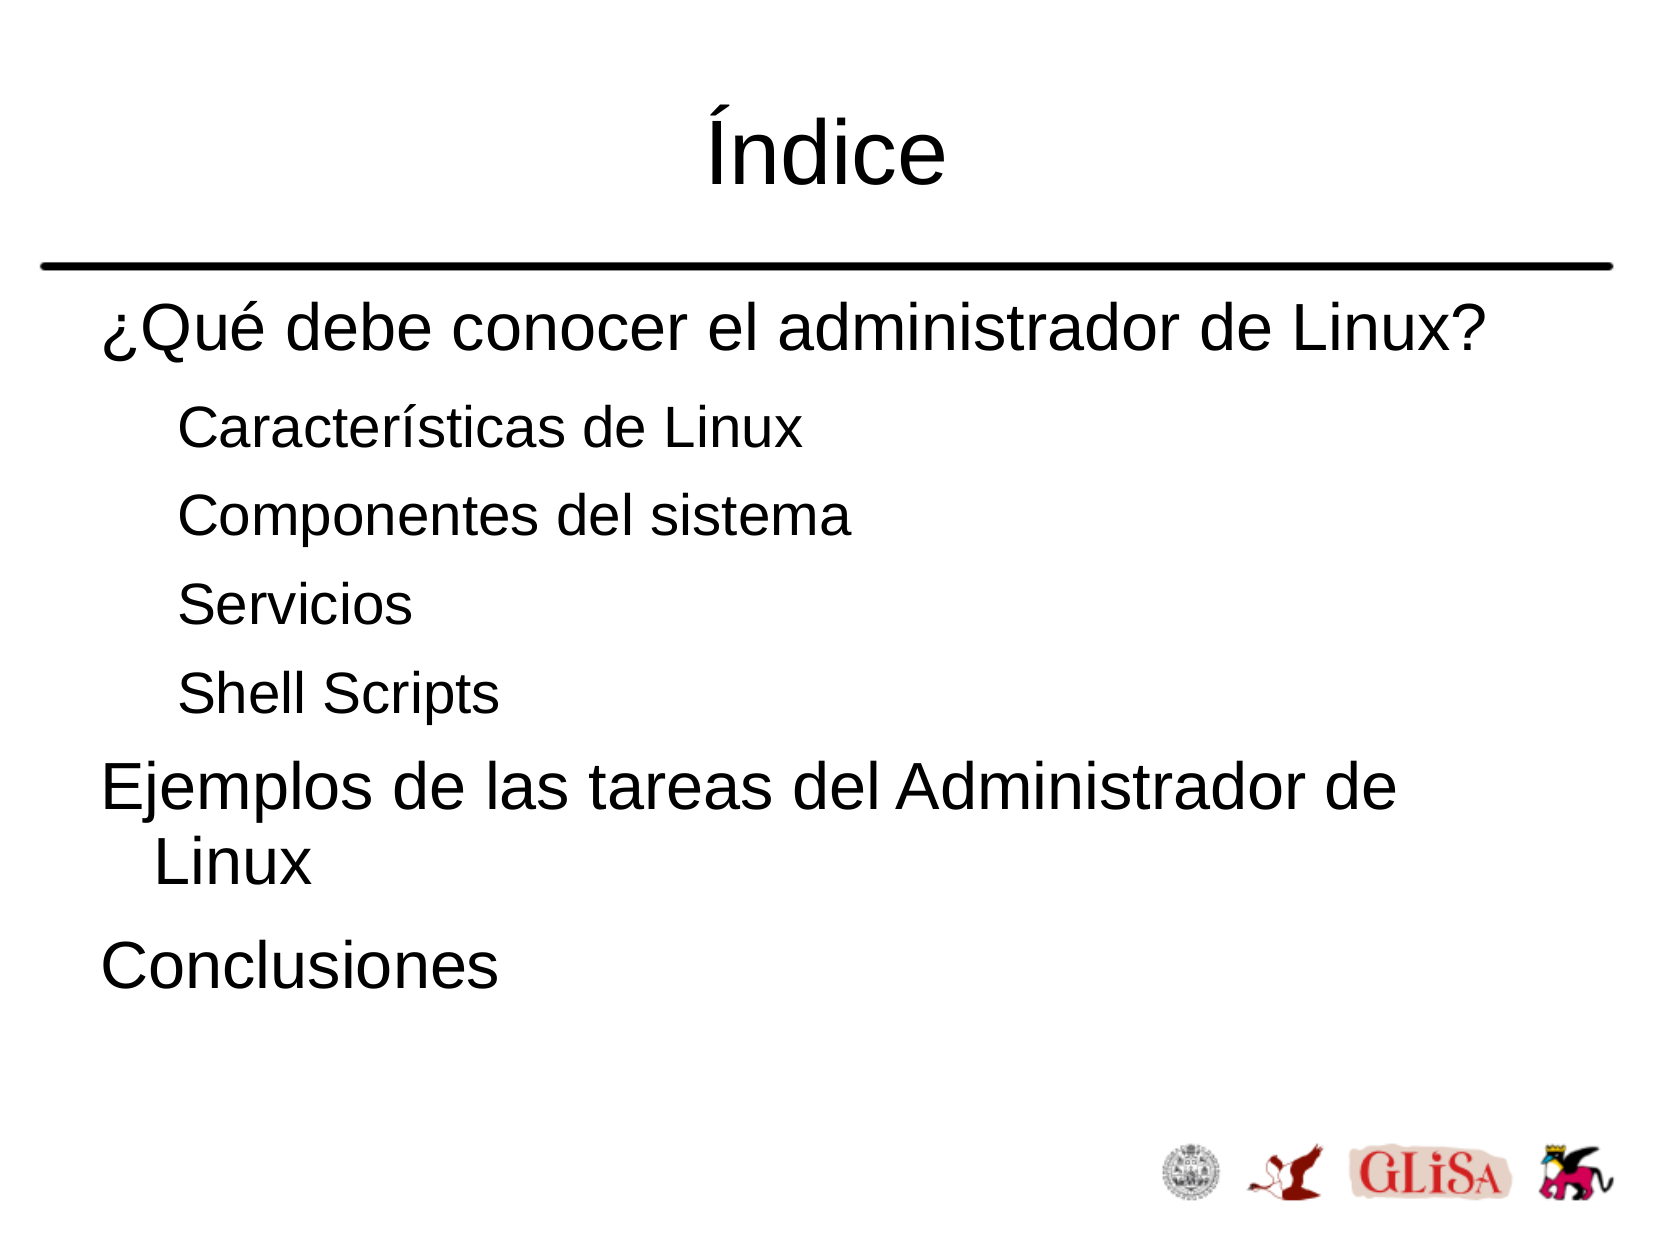

# Índice
¿Qué debe conocer el administrador de Linux?
Características de Linux
Componentes del sistema
Servicios
Shell Scripts
Ejemplos de las tareas del Administrador de Linux
Conclusiones